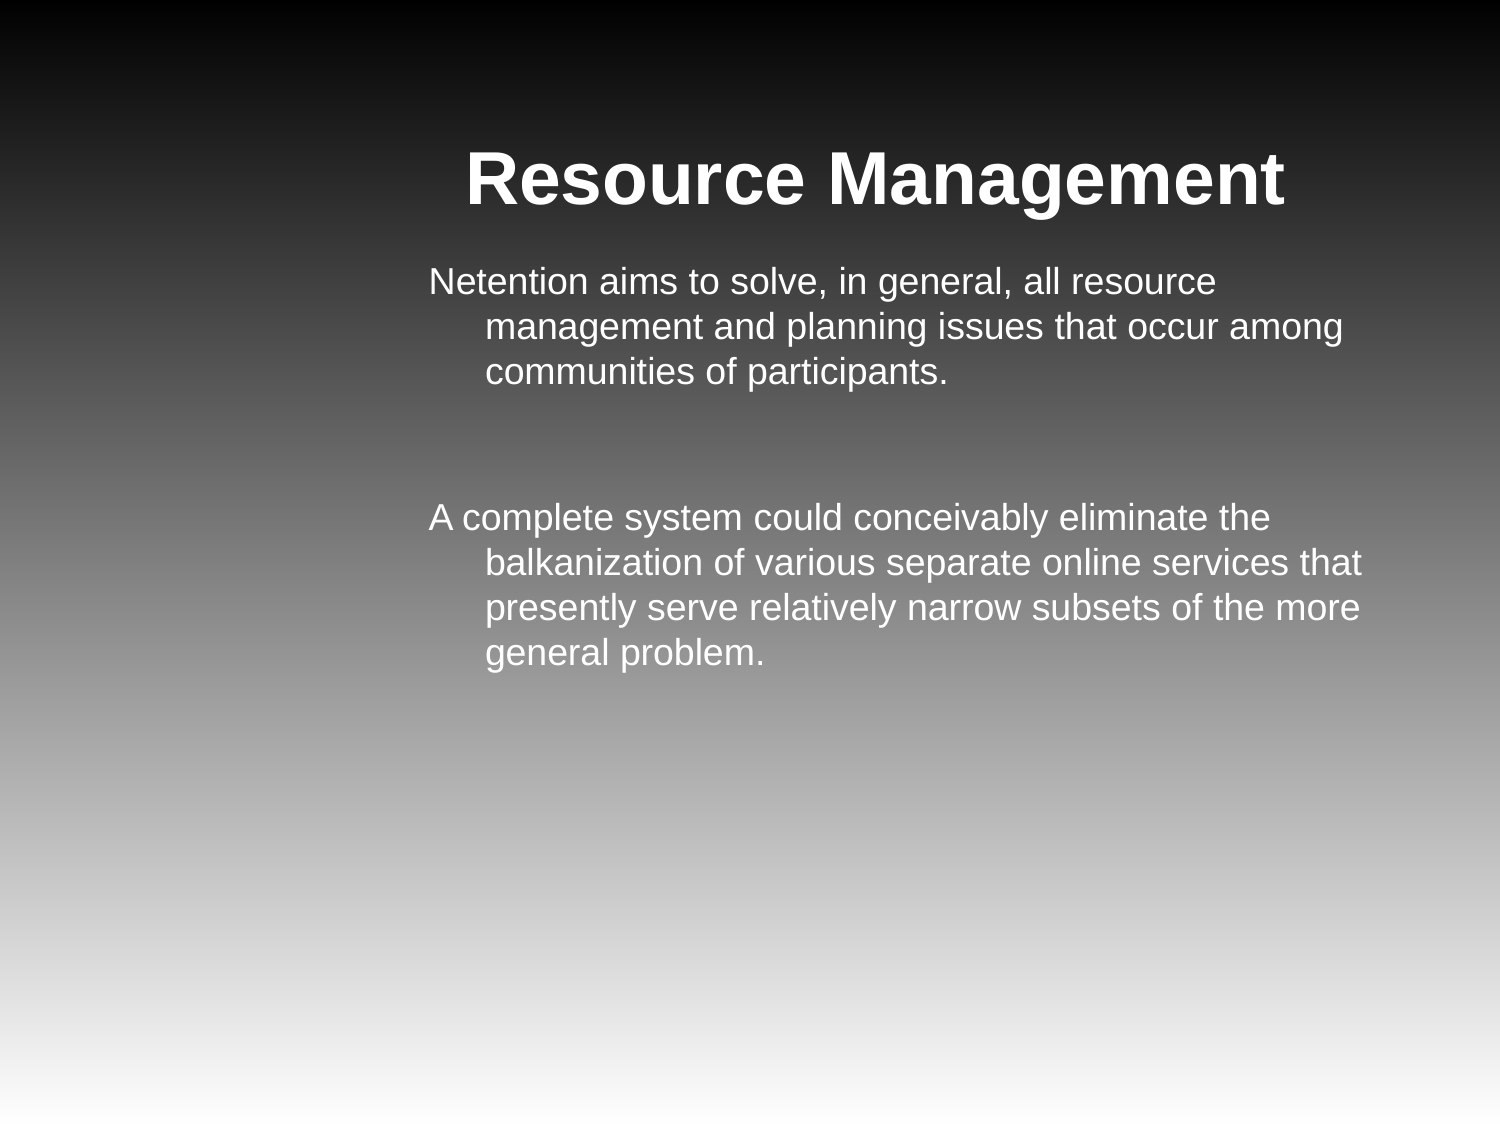

# Resource Management
Netention aims to solve, in general, all resource management and planning issues that occur among communities of participants.
A complete system could conceivably eliminate the balkanization of various separate online services that presently serve relatively narrow subsets of the more general problem.